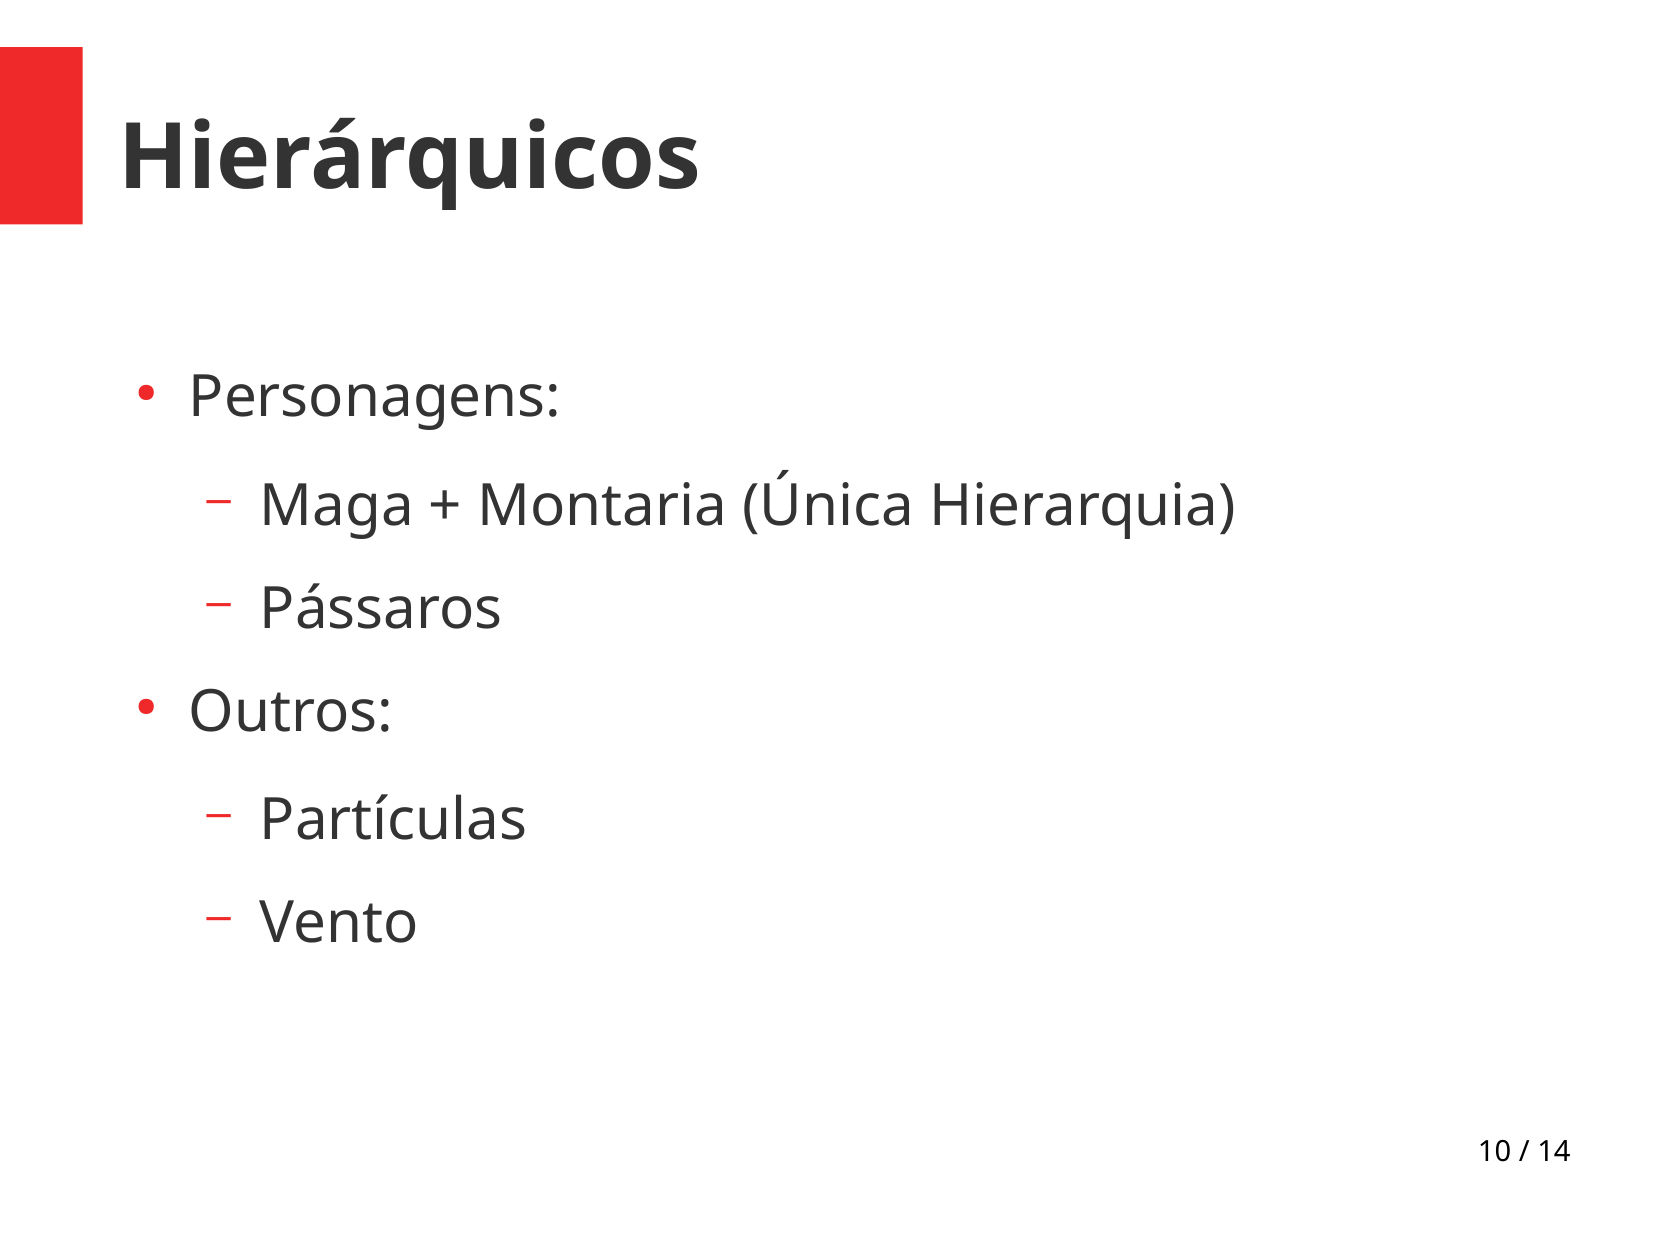

# Hierárquicos
Personagens:
Maga + Montaria (Única Hierarquia)
Pássaros
Outros:
Partículas
Vento
10